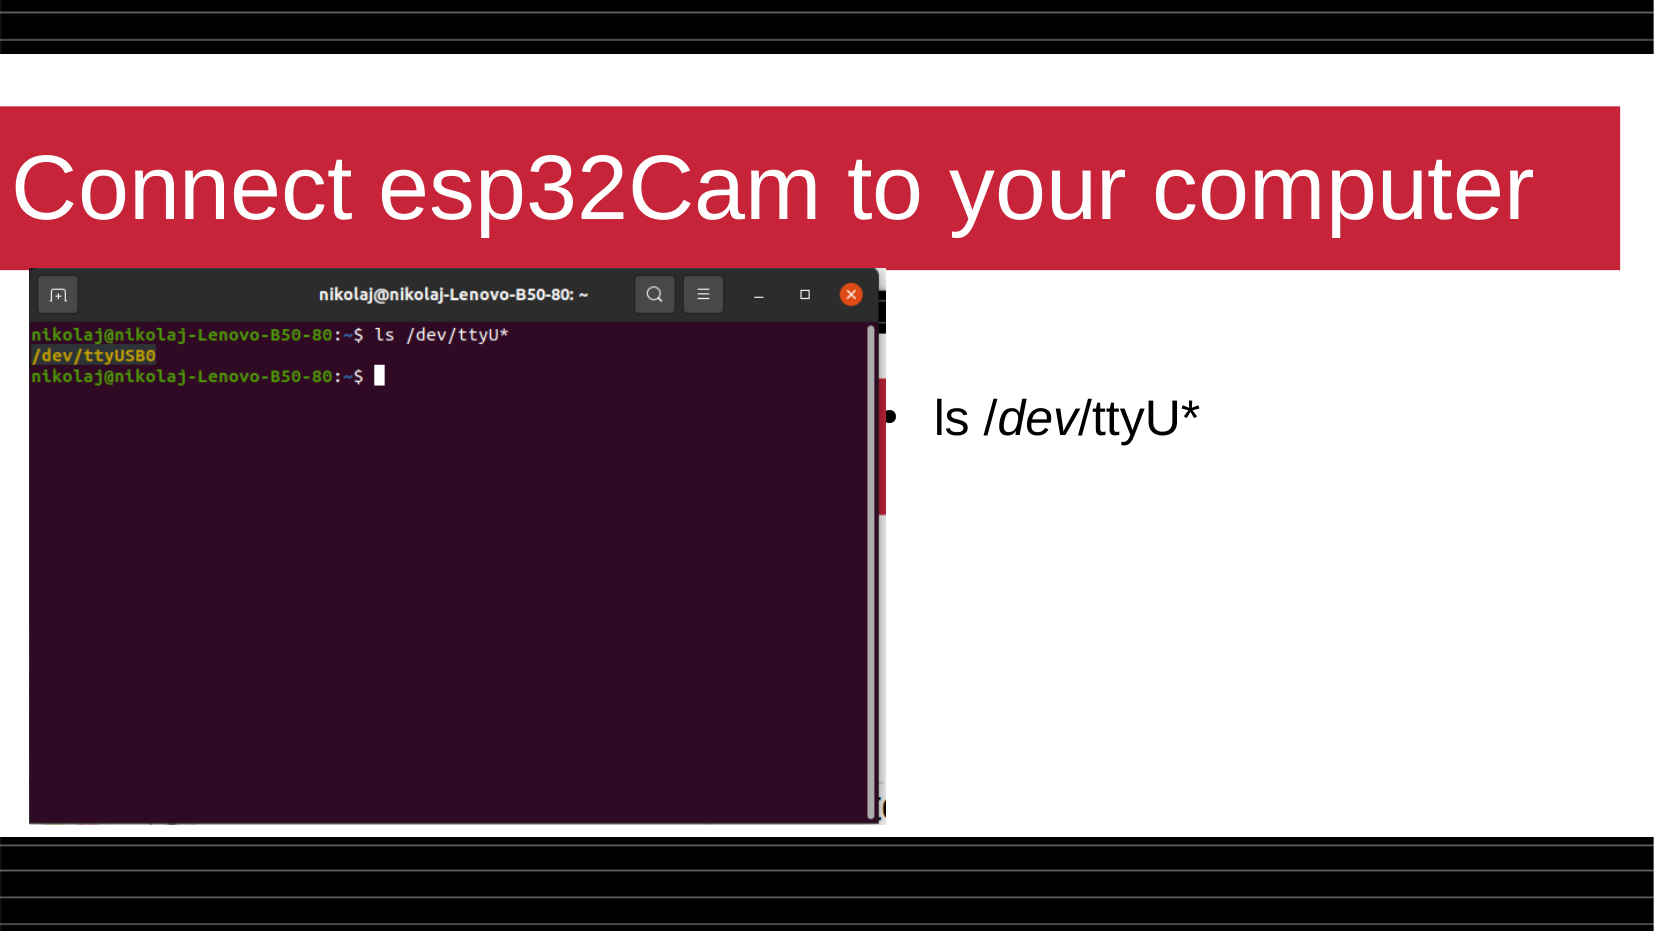

# Connect esp32Cam to your computer
ls /dev/ttyU*